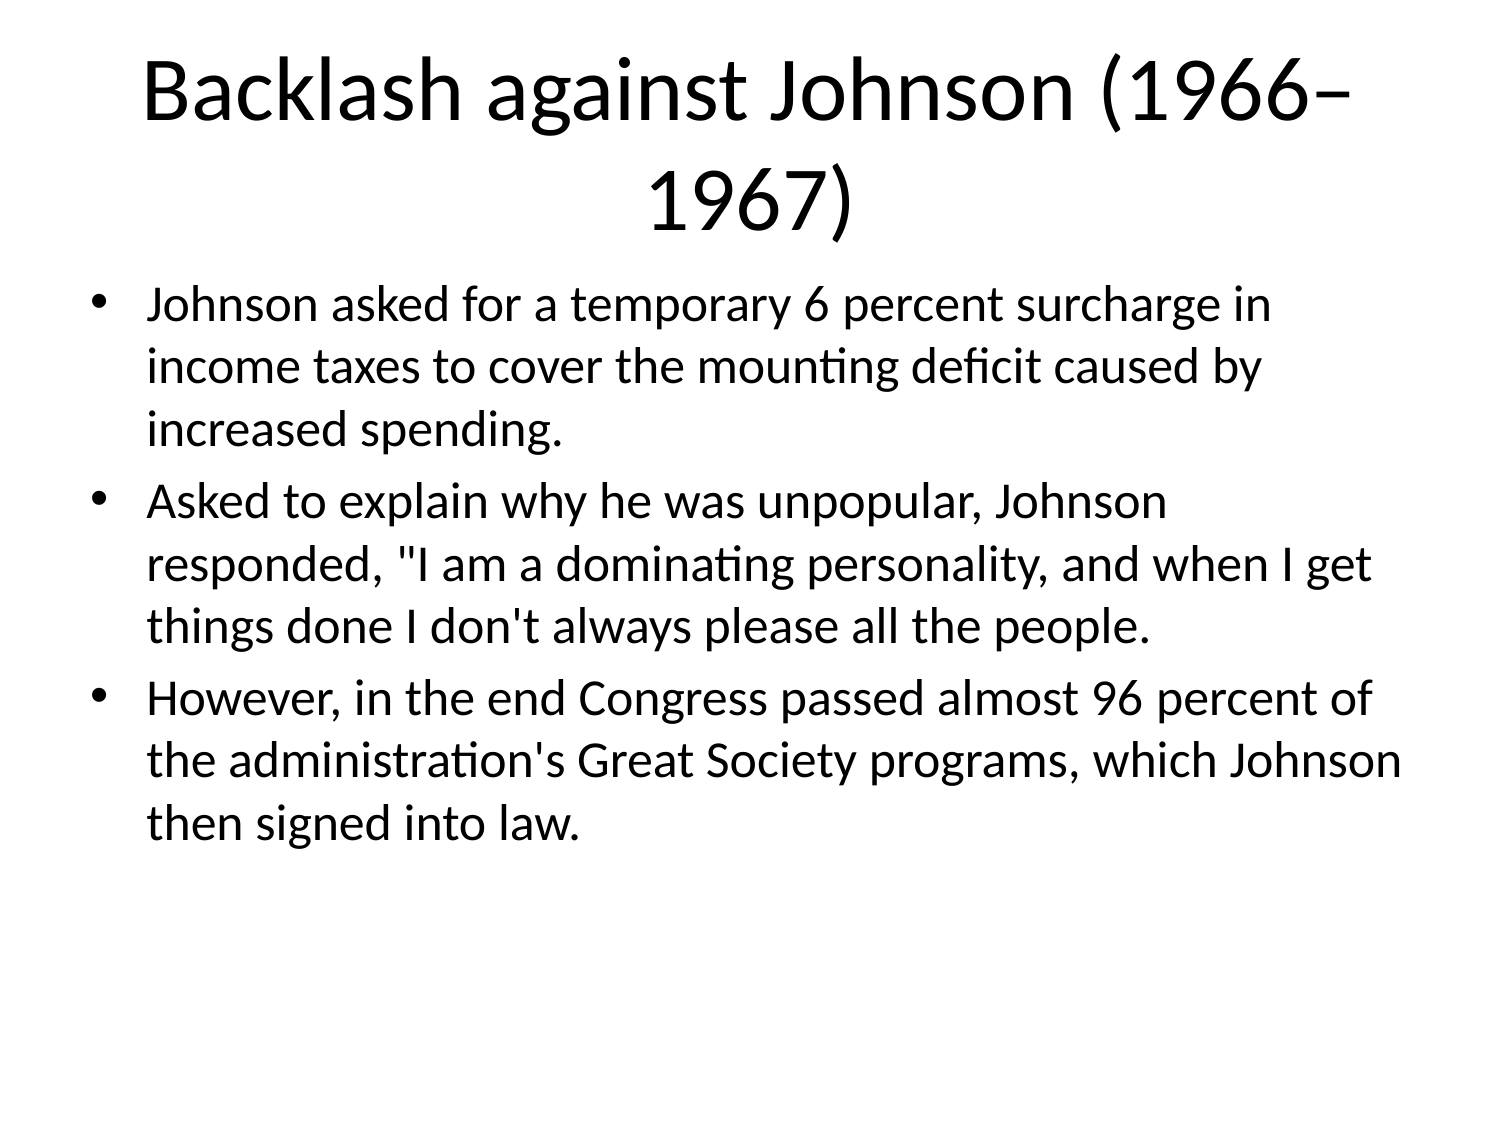

# Backlash against Johnson (1966–1967)
Johnson asked for a temporary 6 percent surcharge in income taxes to cover the mounting deficit caused by increased spending.
Asked to explain why he was unpopular, Johnson responded, "I am a dominating personality, and when I get things done I don't always please all the people.
However, in the end Congress passed almost 96 percent of the administration's Great Society programs, which Johnson then signed into law.